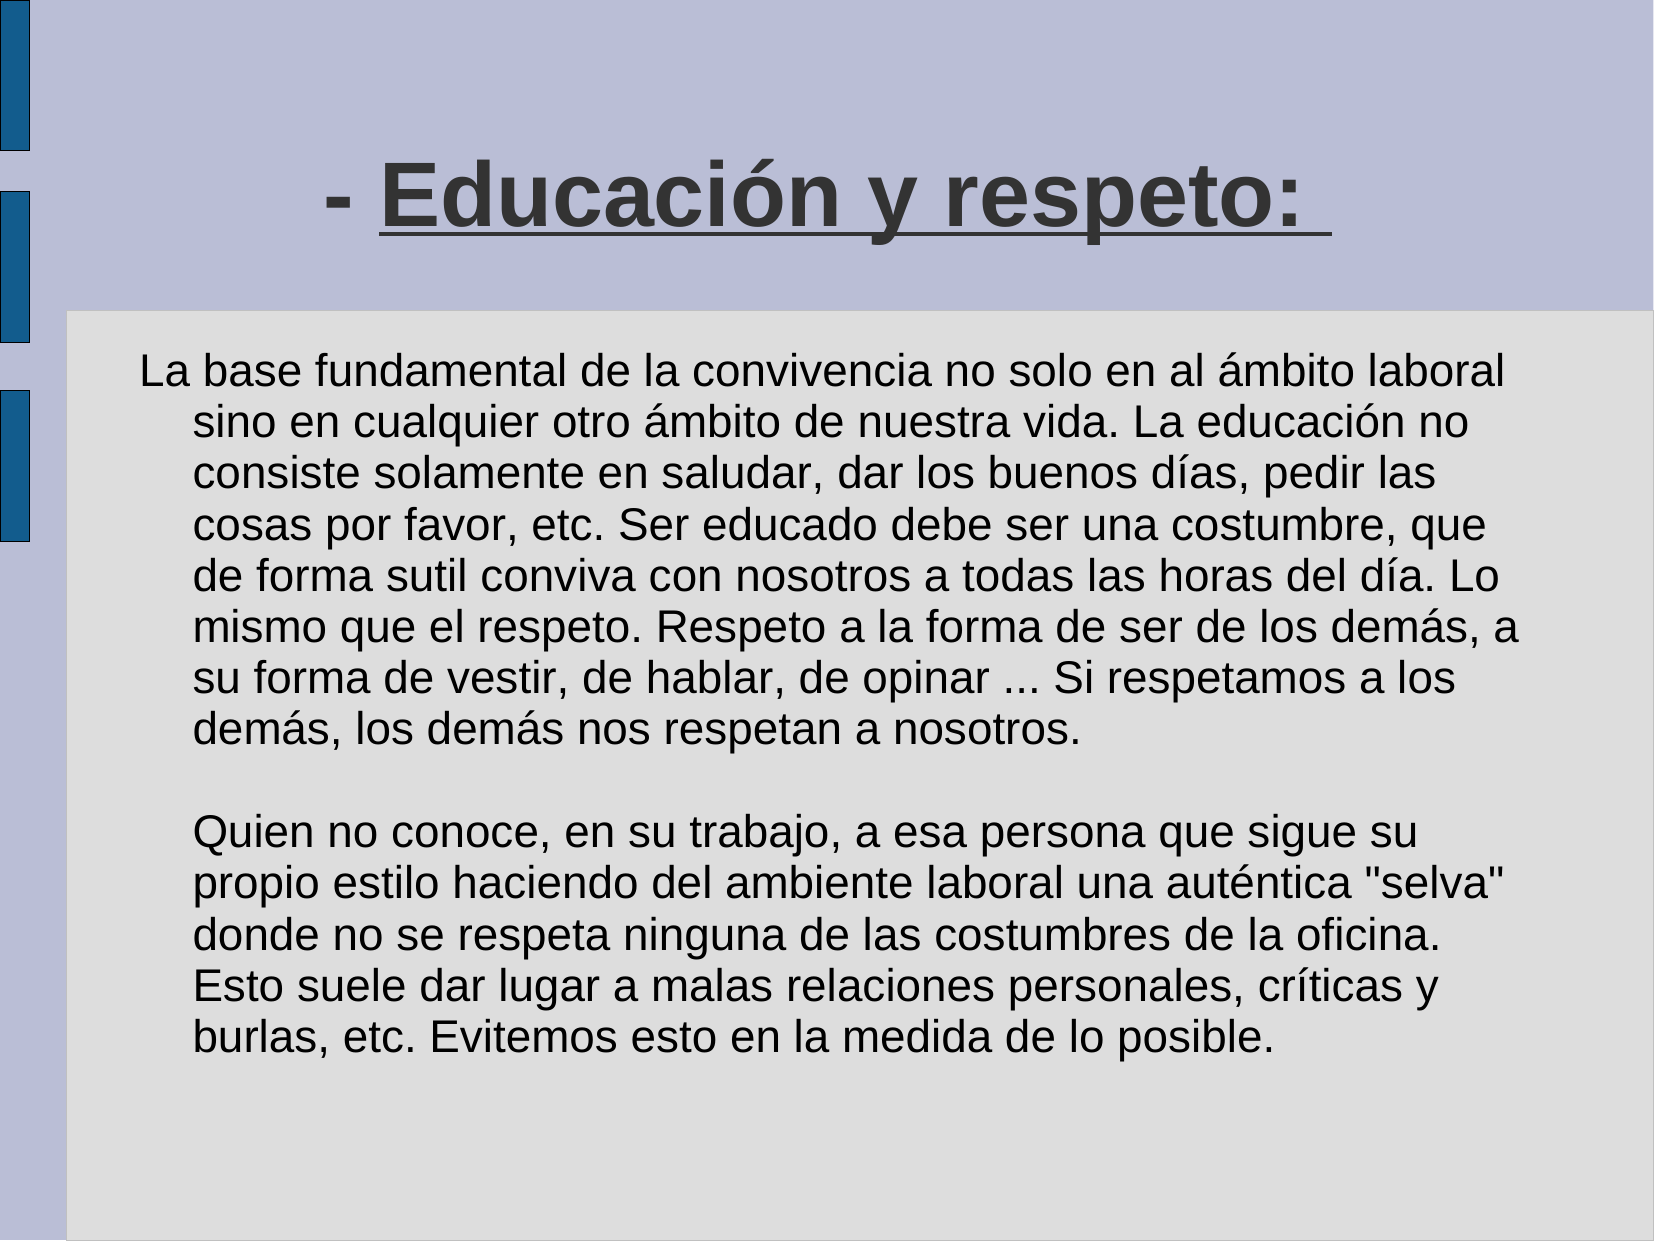

# - Educación y respeto:
La base fundamental de la convivencia no solo en al ámbito laboral sino en cualquier otro ámbito de nuestra vida. La educación no consiste solamente en saludar, dar los buenos días, pedir las cosas por favor, etc. Ser educado debe ser una costumbre, que de forma sutil conviva con nosotros a todas las horas del día. Lo mismo que el respeto. Respeto a la forma de ser de los demás, a su forma de vestir, de hablar, de opinar ... Si respetamos a los demás, los demás nos respetan a nosotros.
Quien no conoce, en su trabajo, a esa persona que sigue su propio estilo haciendo del ambiente laboral una auténtica "selva" donde no se respeta ninguna de las costumbres de la oficina. Esto suele dar lugar a malas relaciones personales, críticas y burlas, etc. Evitemos esto en la medida de lo posible.